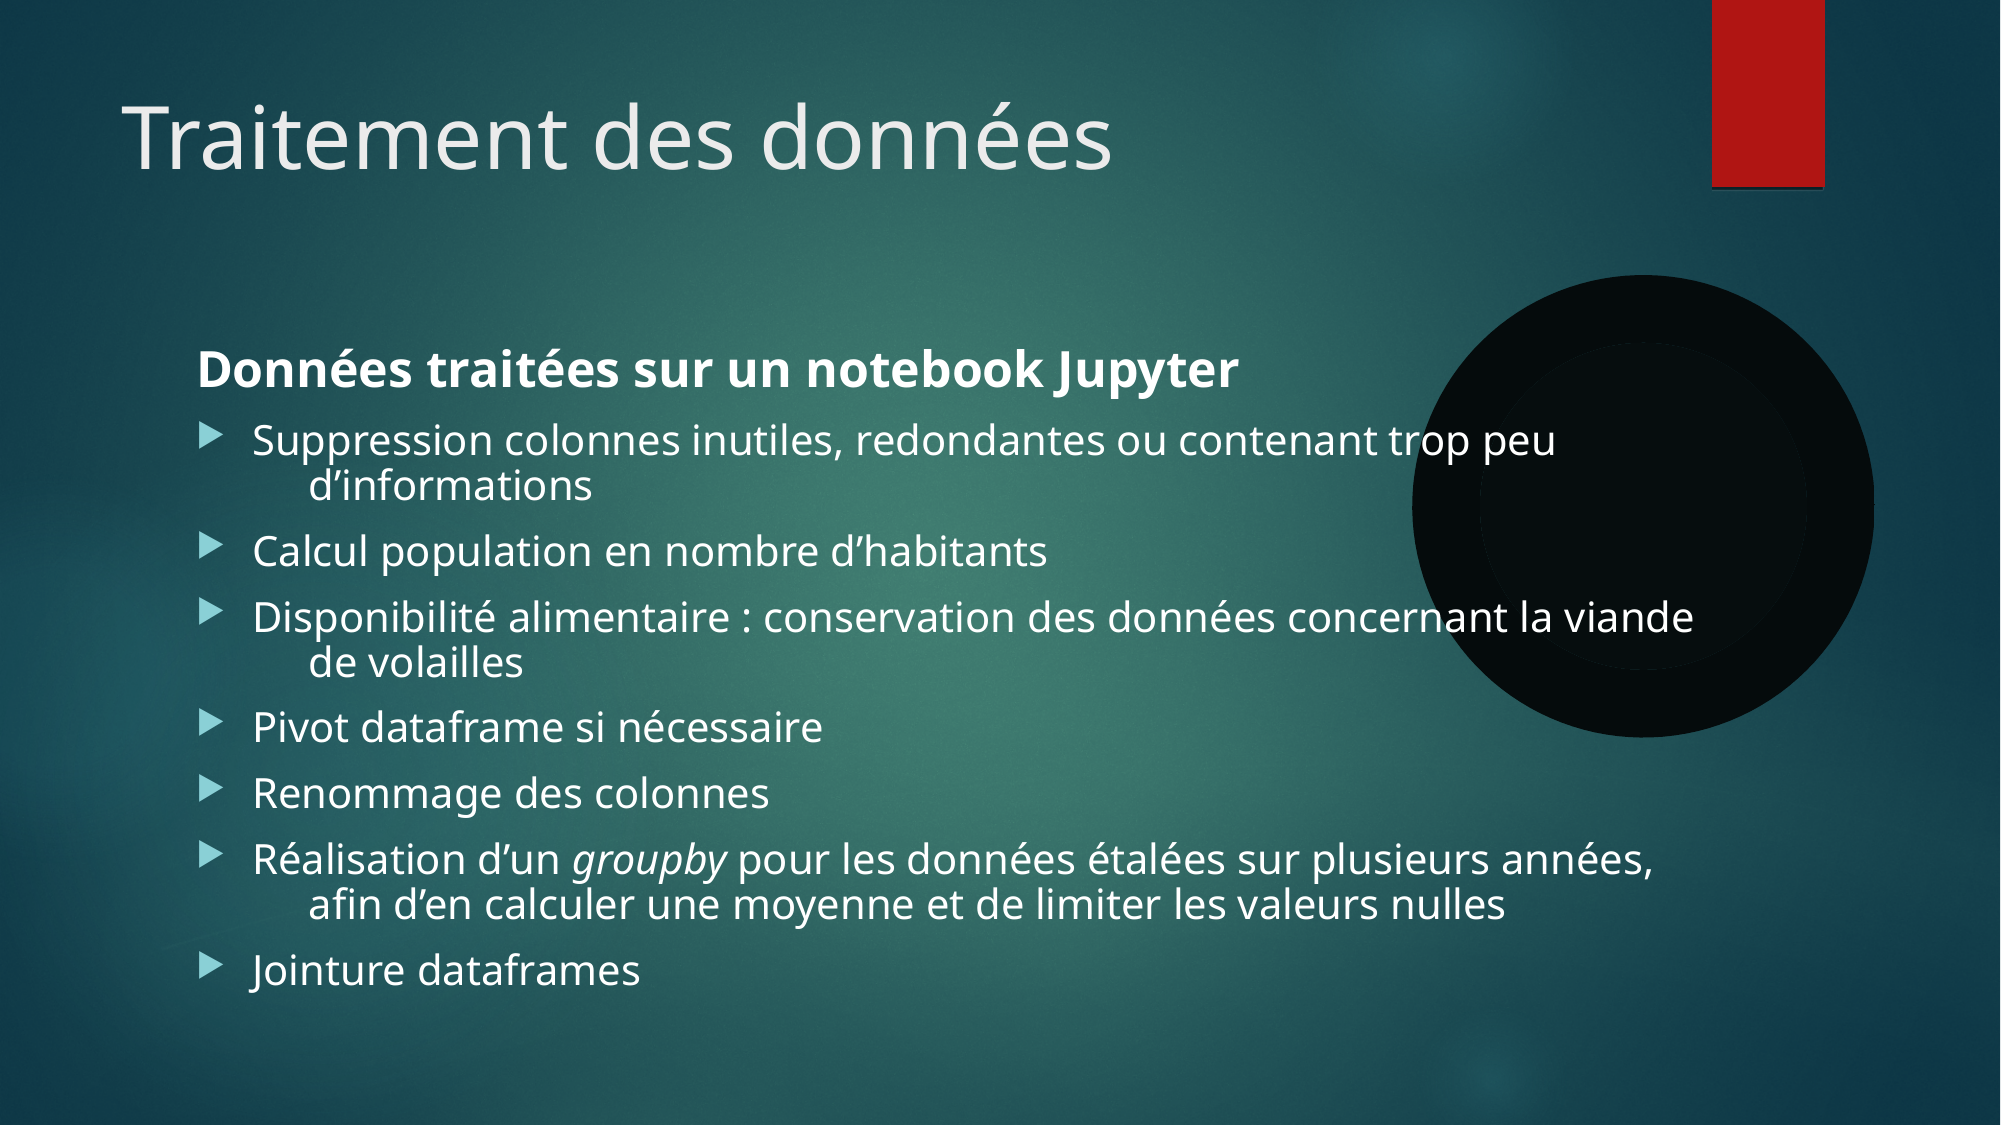

# Traitement des données
Données traitées sur un notebook Jupyter
Suppression colonnes inutiles, redondantes ou contenant trop peu d’informations
Calcul population en nombre d’habitants
Disponibilité alimentaire : conservation des données concernant la viande de volailles
Pivot dataframe si nécessaire
Renommage des colonnes
Réalisation d’un groupby pour les données étalées sur plusieurs années, afin d’en calculer une moyenne et de limiter les valeurs nulles
Jointure dataframes